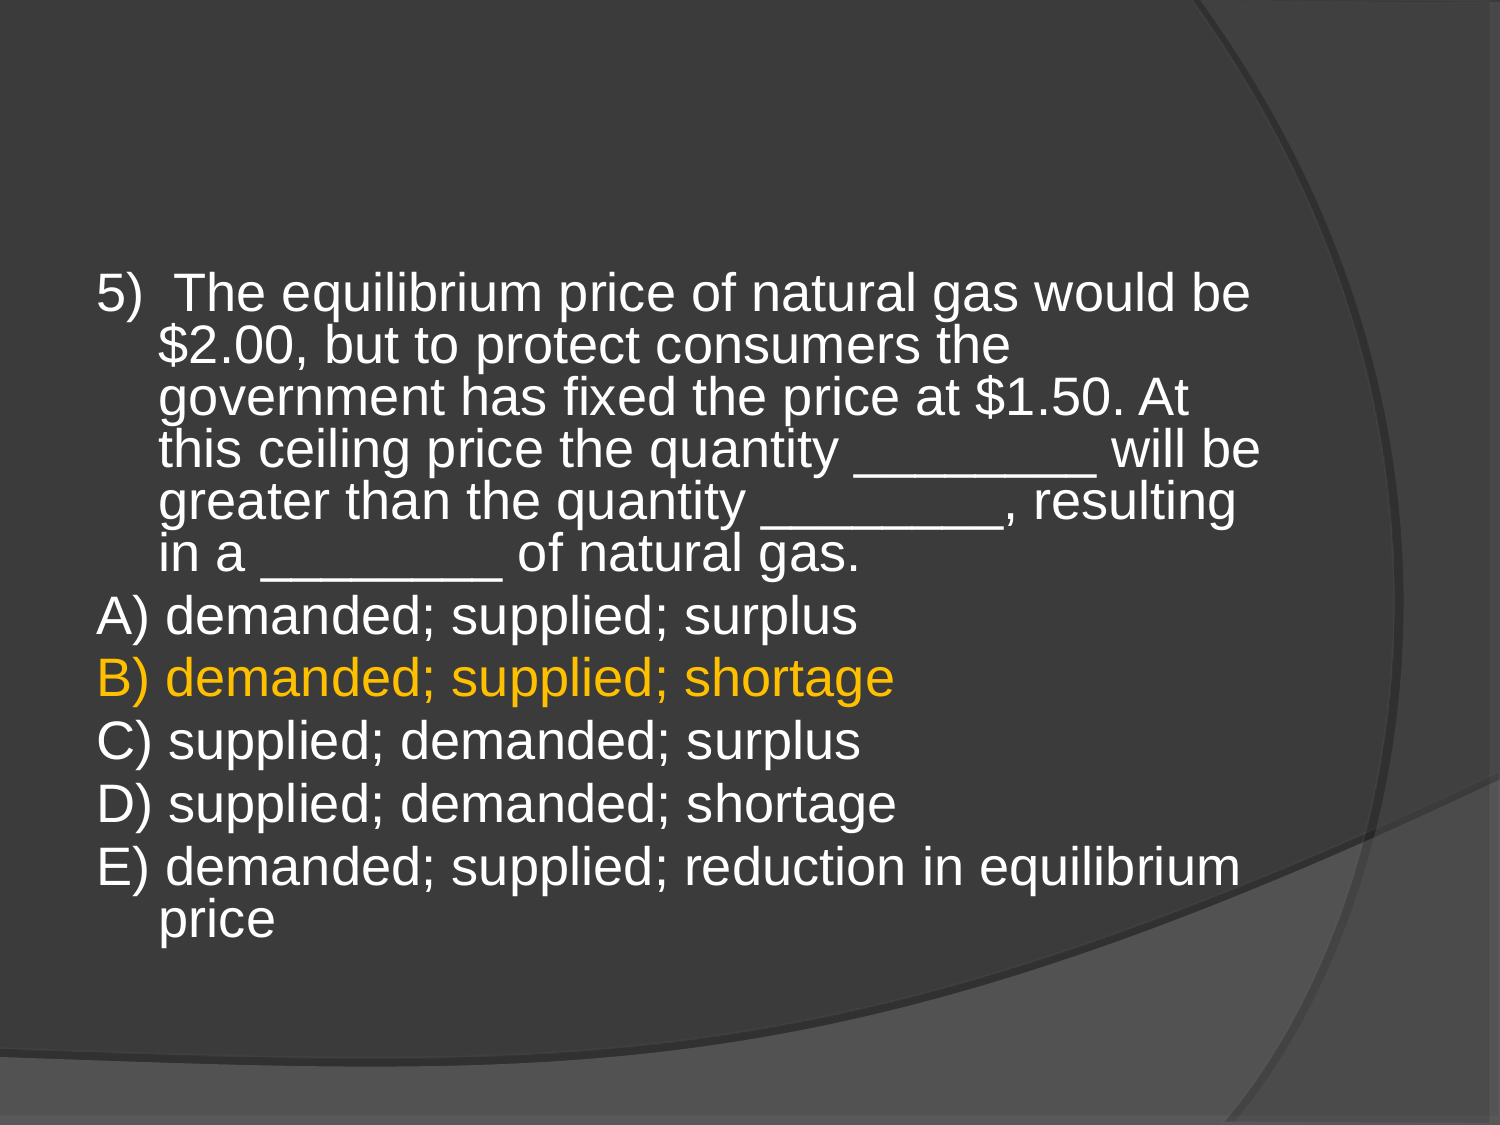

#
5) The equilibrium price of natural gas would be $2.00, but to protect consumers the government has fixed the price at $1.50. At this ceiling price the quantity ________ will be greater than the quantity ________, resulting in a ________ of natural gas.
A) demanded; supplied; surplus
B) demanded; supplied; shortage
C) supplied; demanded; surplus
D) supplied; demanded; shortage
E) demanded; supplied; reduction in equilibrium price